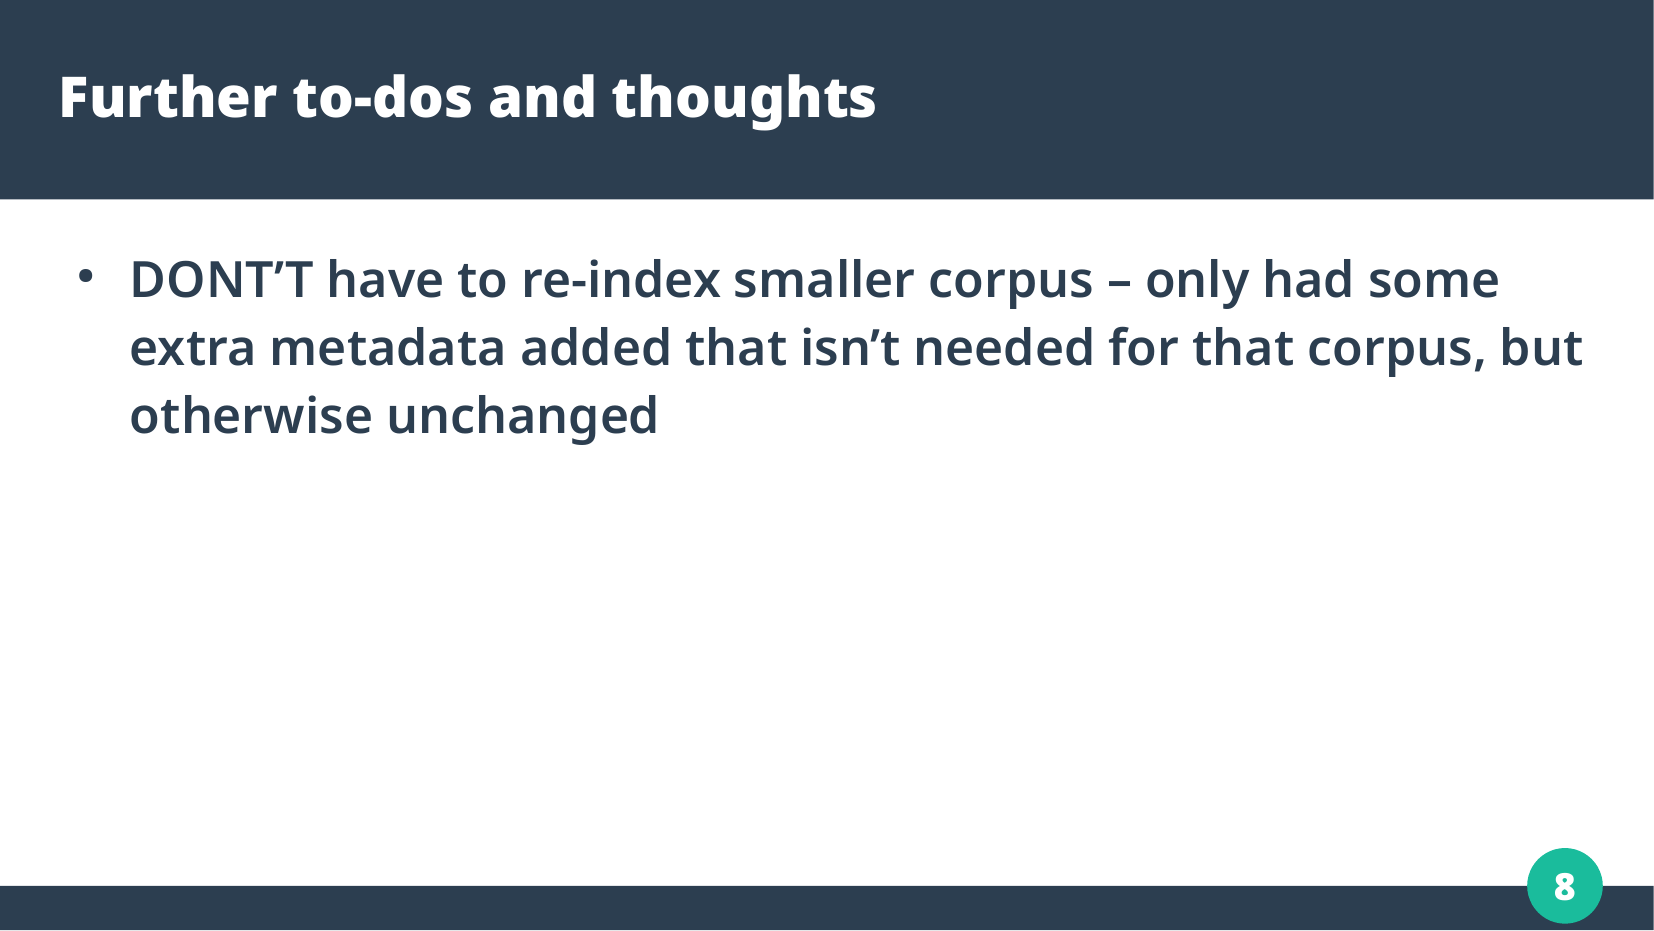

# Further to-dos and thoughts
DONT’T have to re-index smaller corpus – only had some extra metadata added that isn’t needed for that corpus, but otherwise unchanged